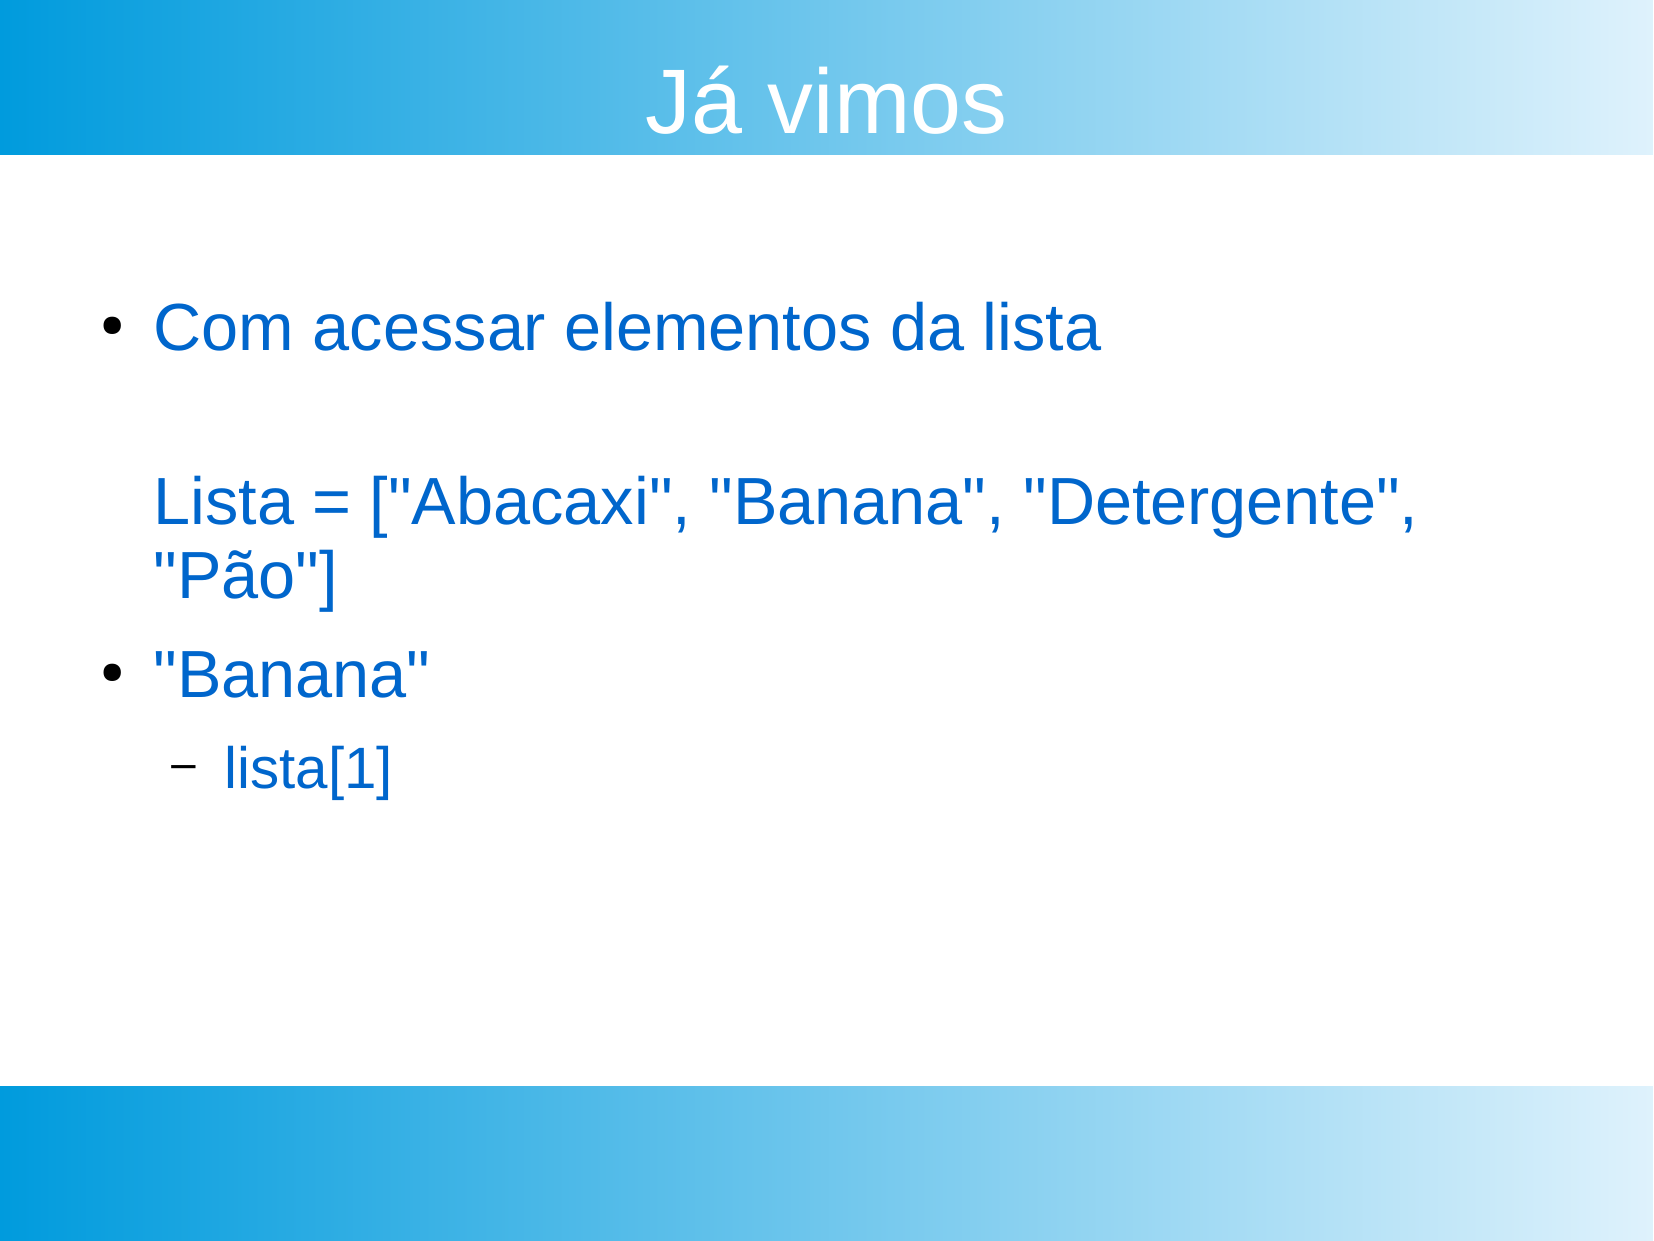

# Já vimos
Com acessar elementos da lista
Lista = ["Abacaxi", "Banana", "Detergente", "Pão"]
"Banana"
lista[1]